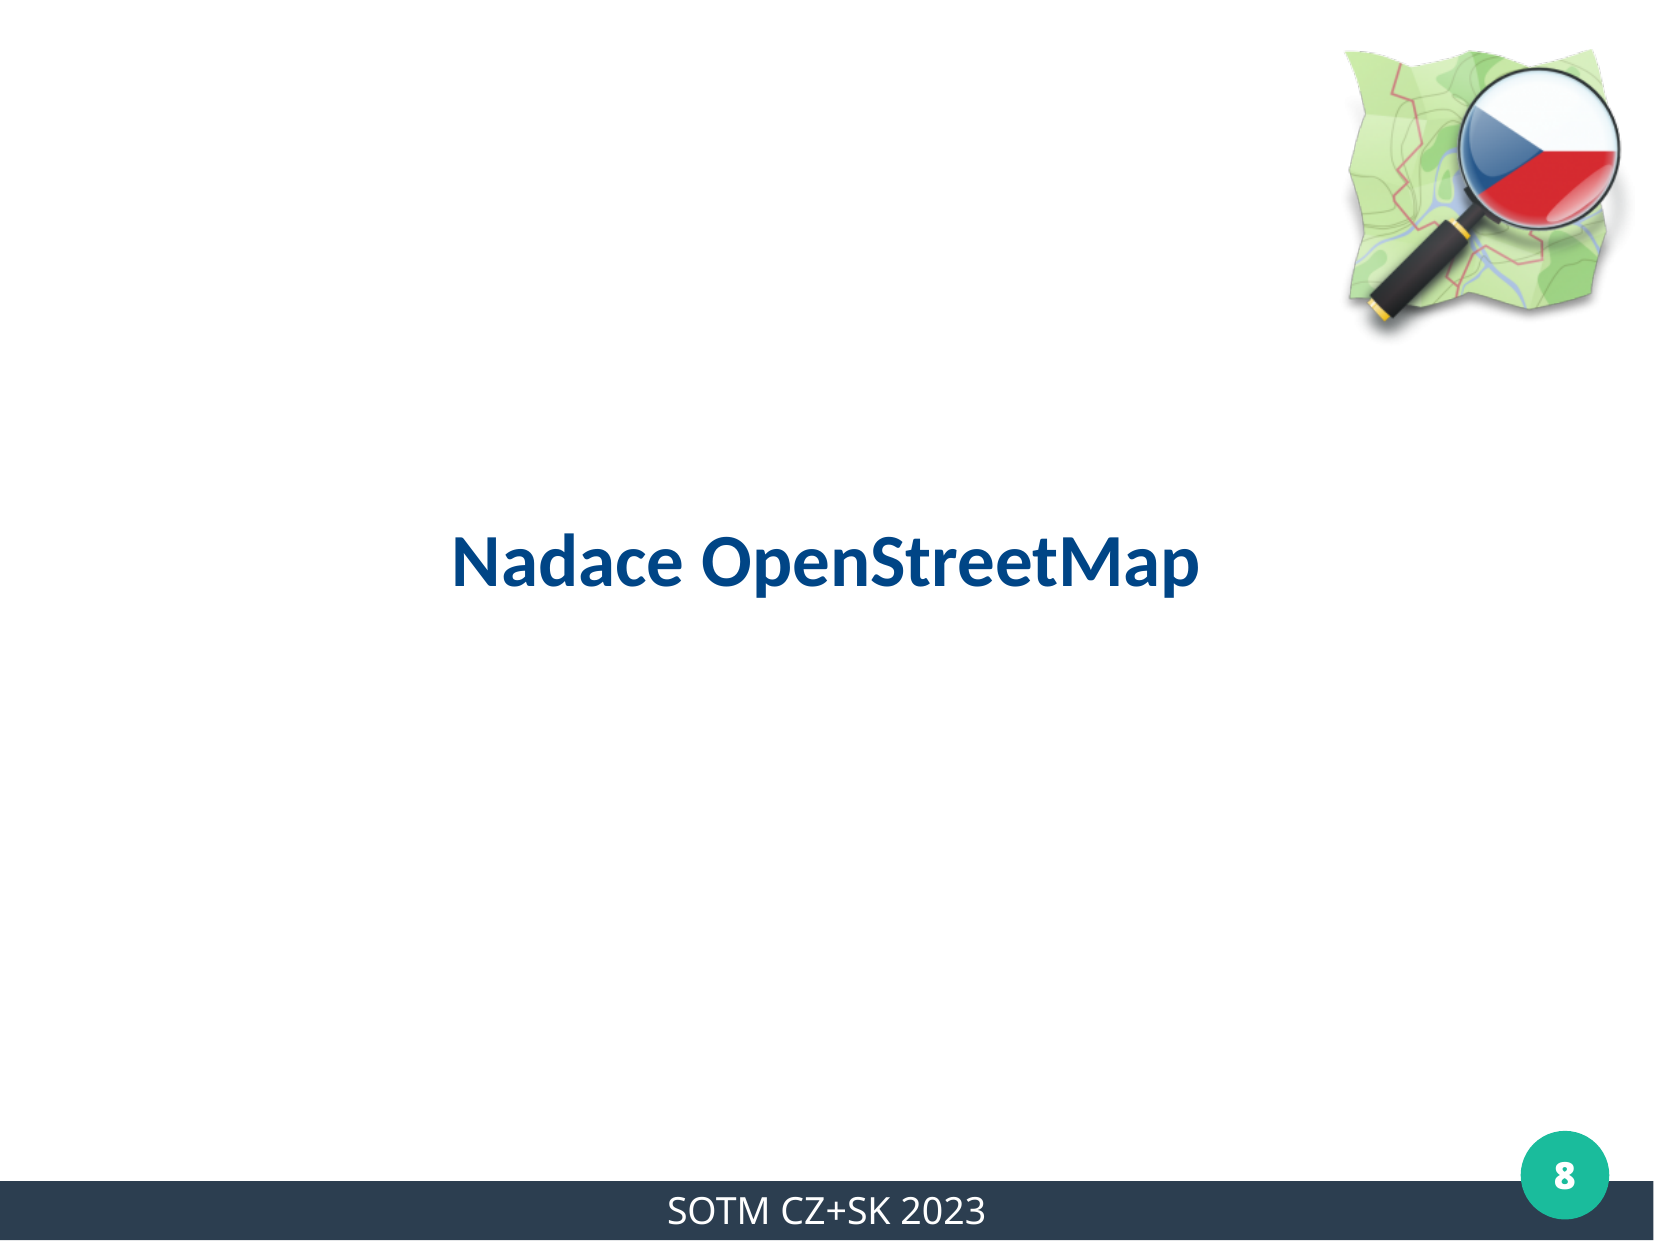

# Nadace OpenStreetMap
8
SOTM CZ+SK 2023